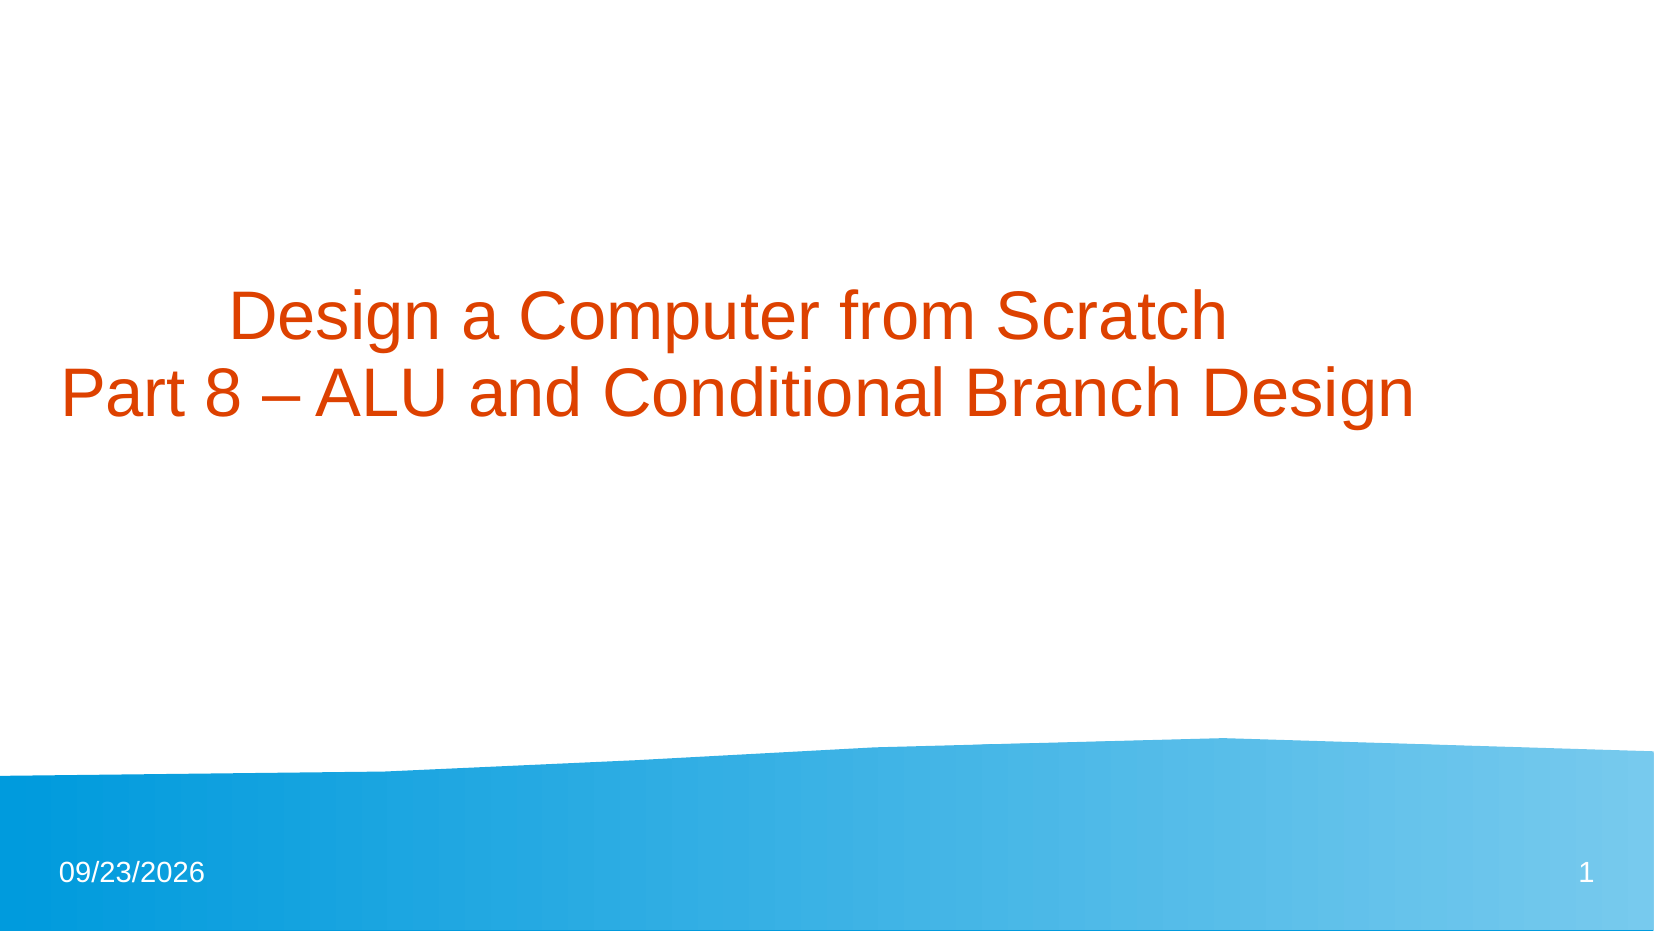

# Design a Computer from Scratch Part 8 – ALU and Conditional Branch Design